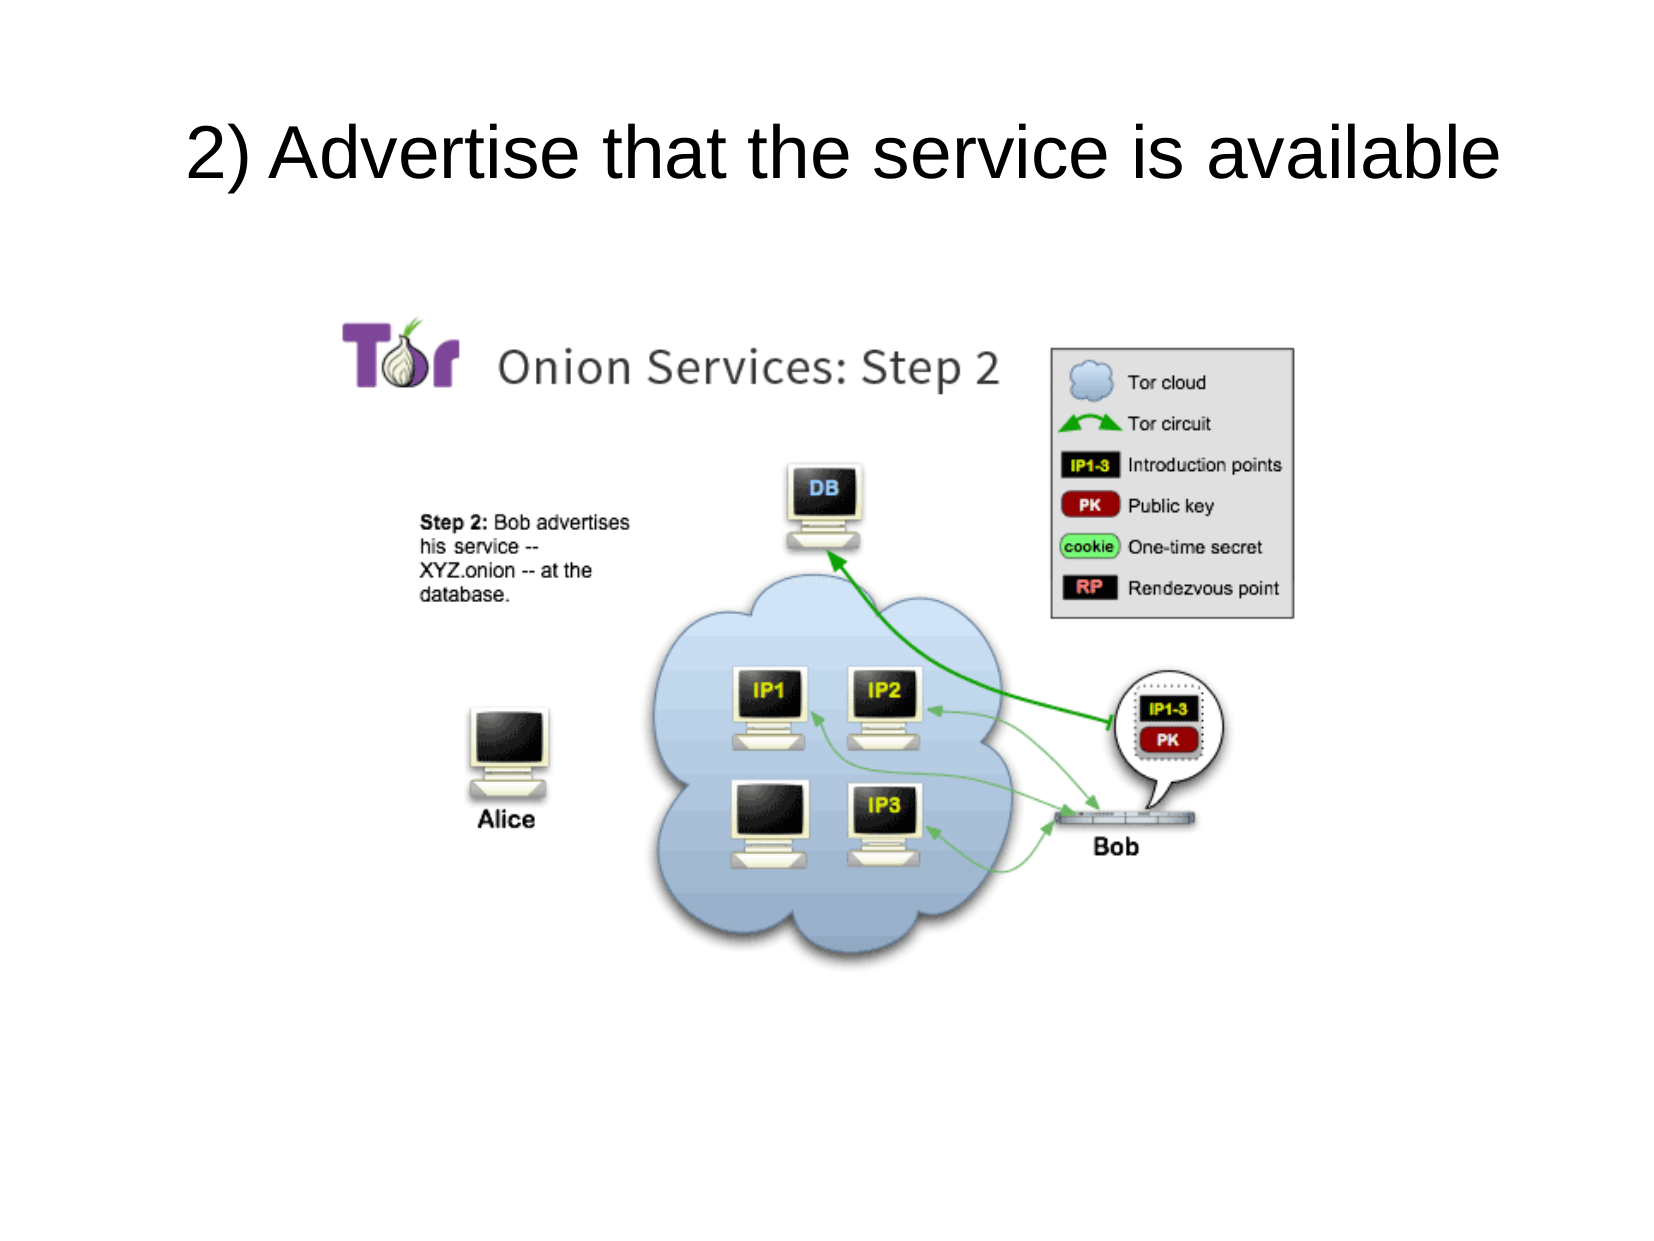

# 2) Advertise that the service is available